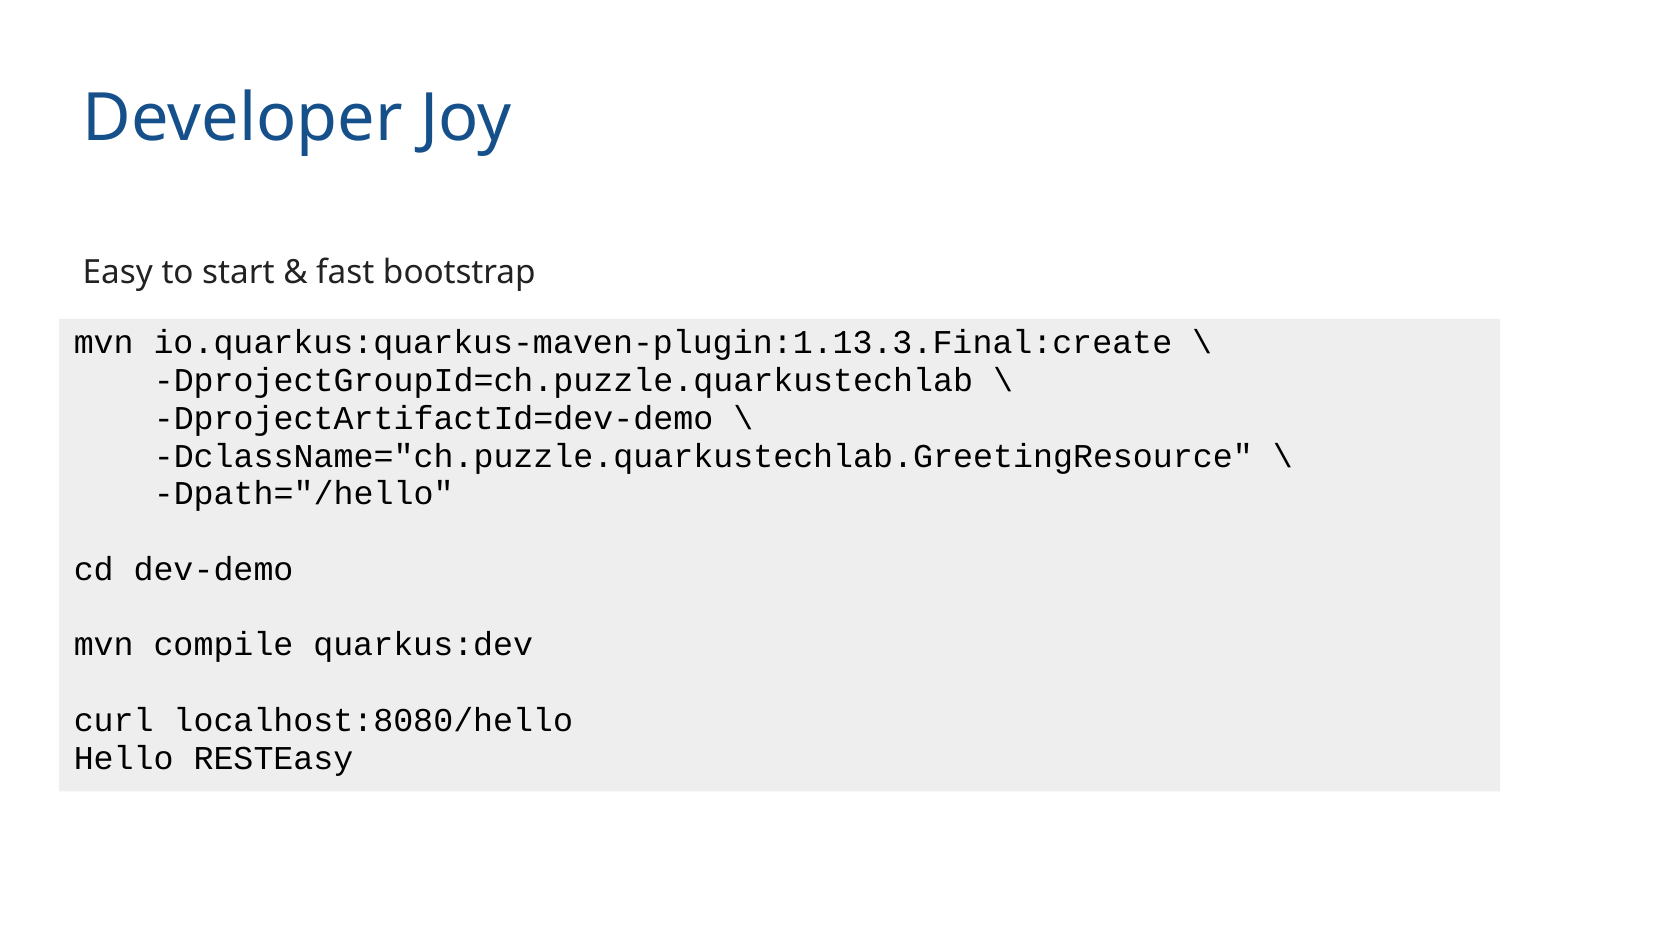

# Developer Joy
Easy to start & fast bootstrap
mvn io.quarkus:quarkus-maven-plugin:1.13.3.Final:create \
 -DprojectGroupId=ch.puzzle.quarkustechlab \
 -DprojectArtifactId=dev-demo \
 -DclassName="ch.puzzle.quarkustechlab.GreetingResource" \
 -Dpath="/hello"
cd dev-demo
mvn compile quarkus:dev
curl localhost:8080/hello
Hello RESTEasy